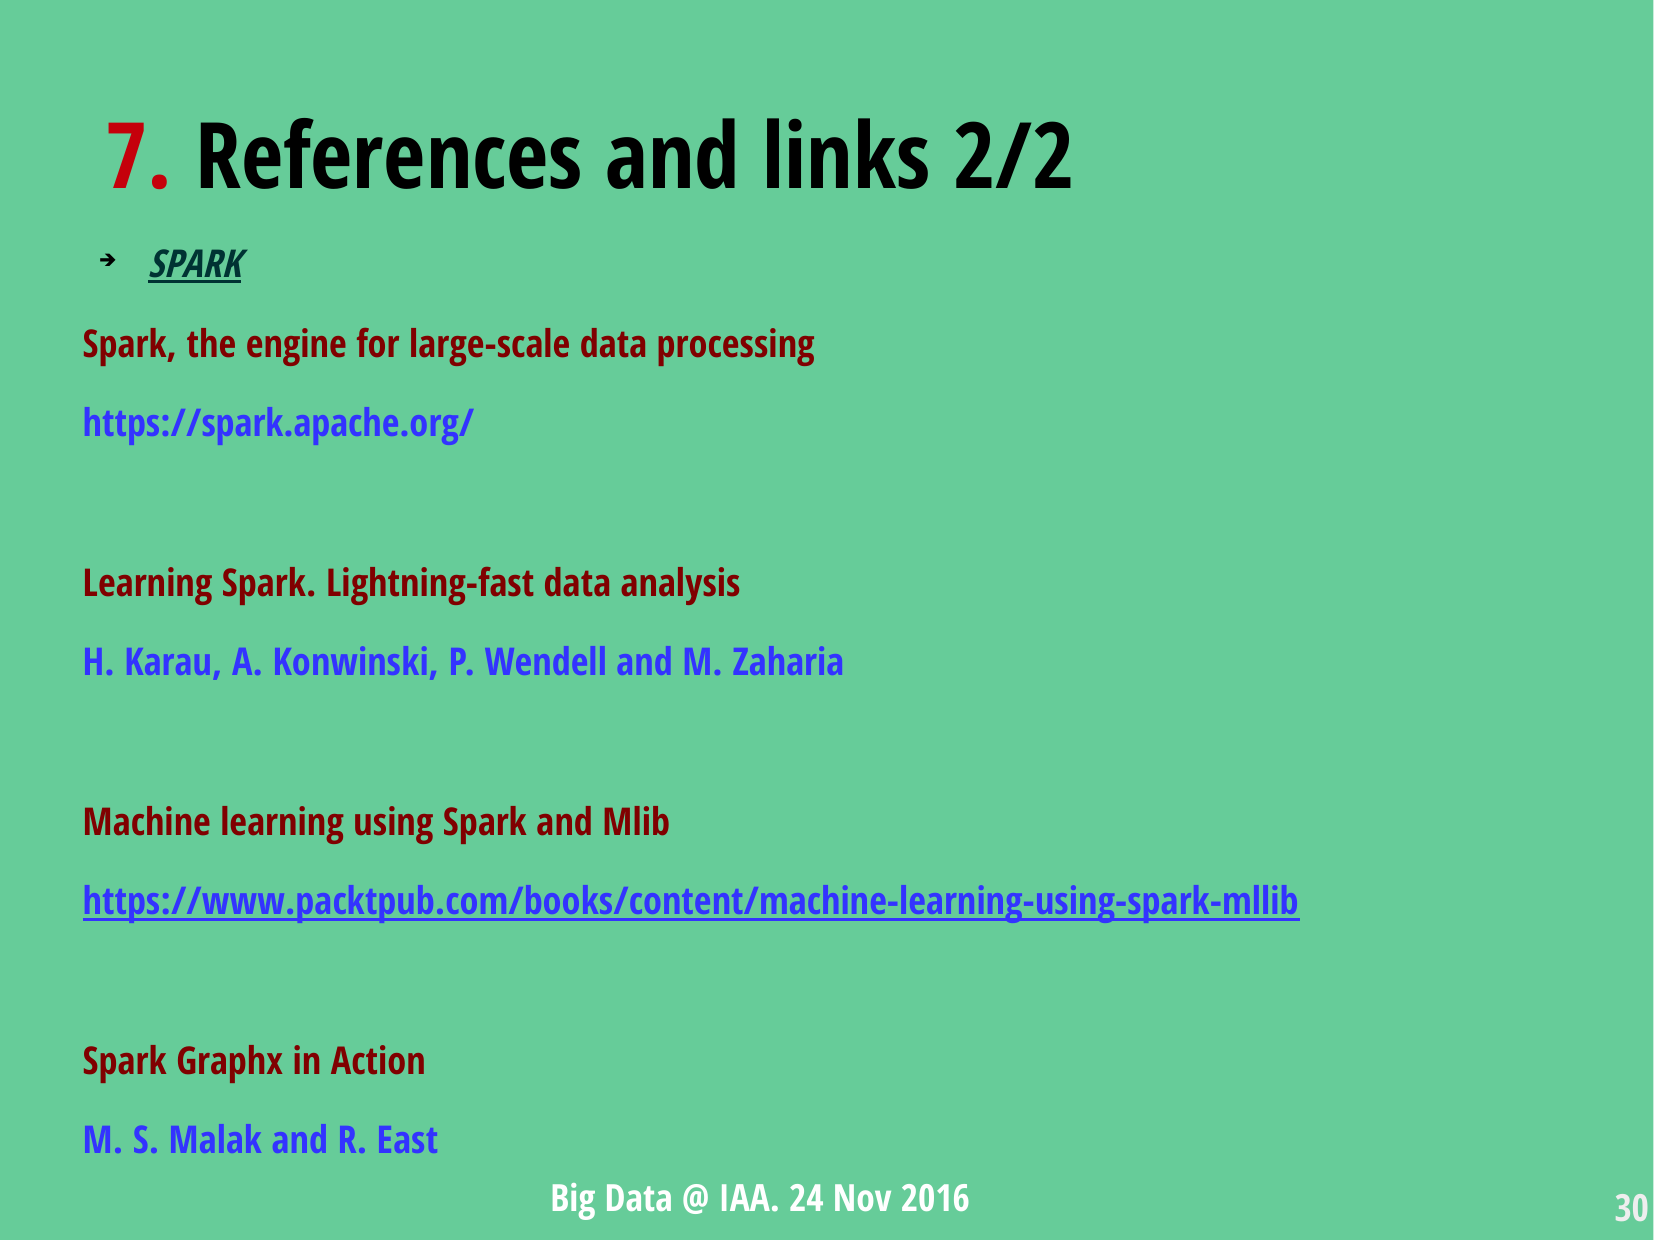

# 7. References and links 2/2
SPARK
Spark, the engine for large-scale data processing
https://spark.apache.org/
Learning Spark. Lightning-fast data analysis
H. Karau, A. Konwinski, P. Wendell and M. Zaharia
Machine learning using Spark and Mlib
https://www.packtpub.com/books/content/machine-learning-using-spark-mllib
Spark Graphx in Action
M. S. Malak and R. East
Big Data @ IAA. 24 Nov 2016
30